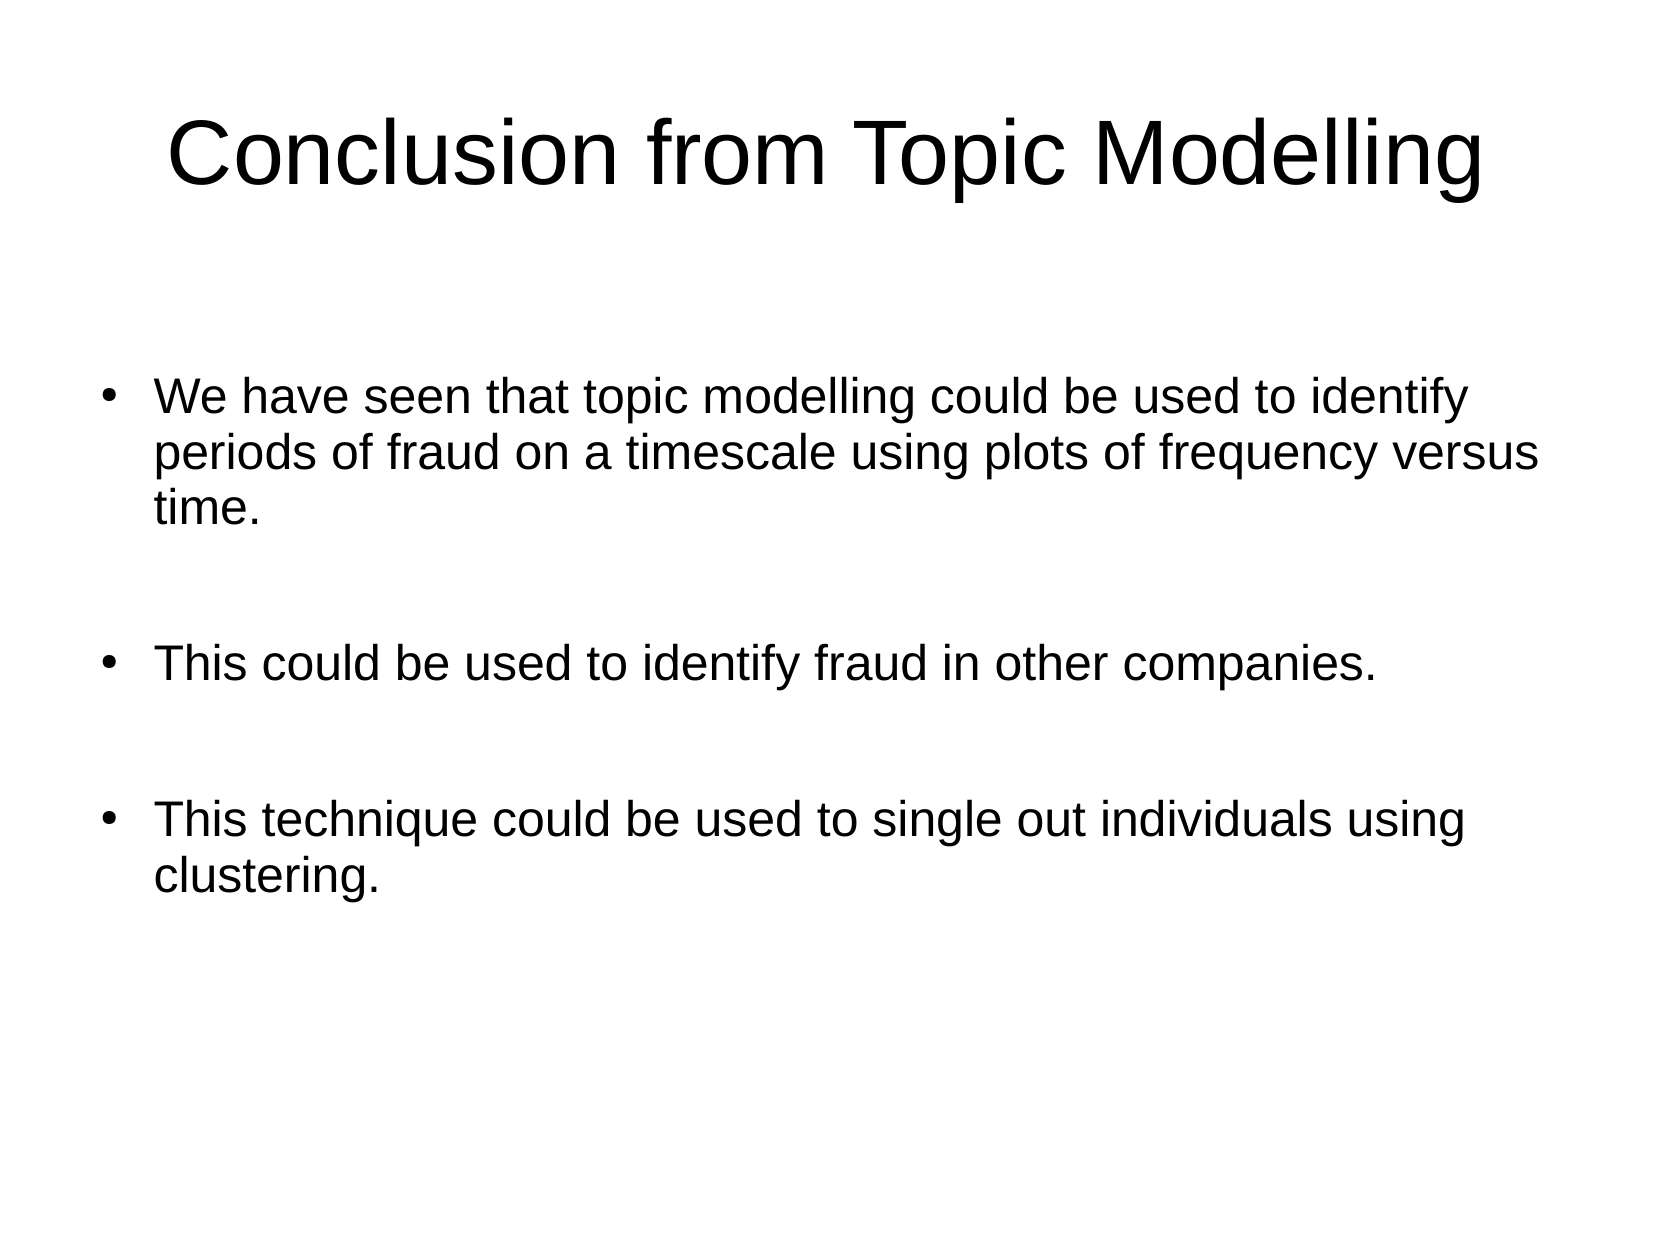

# Conclusion from Topic Modelling
We have seen that topic modelling could be used to identify periods of fraud on a timescale using plots of frequency versus time.
This could be used to identify fraud in other companies.
This technique could be used to single out individuals using clustering.